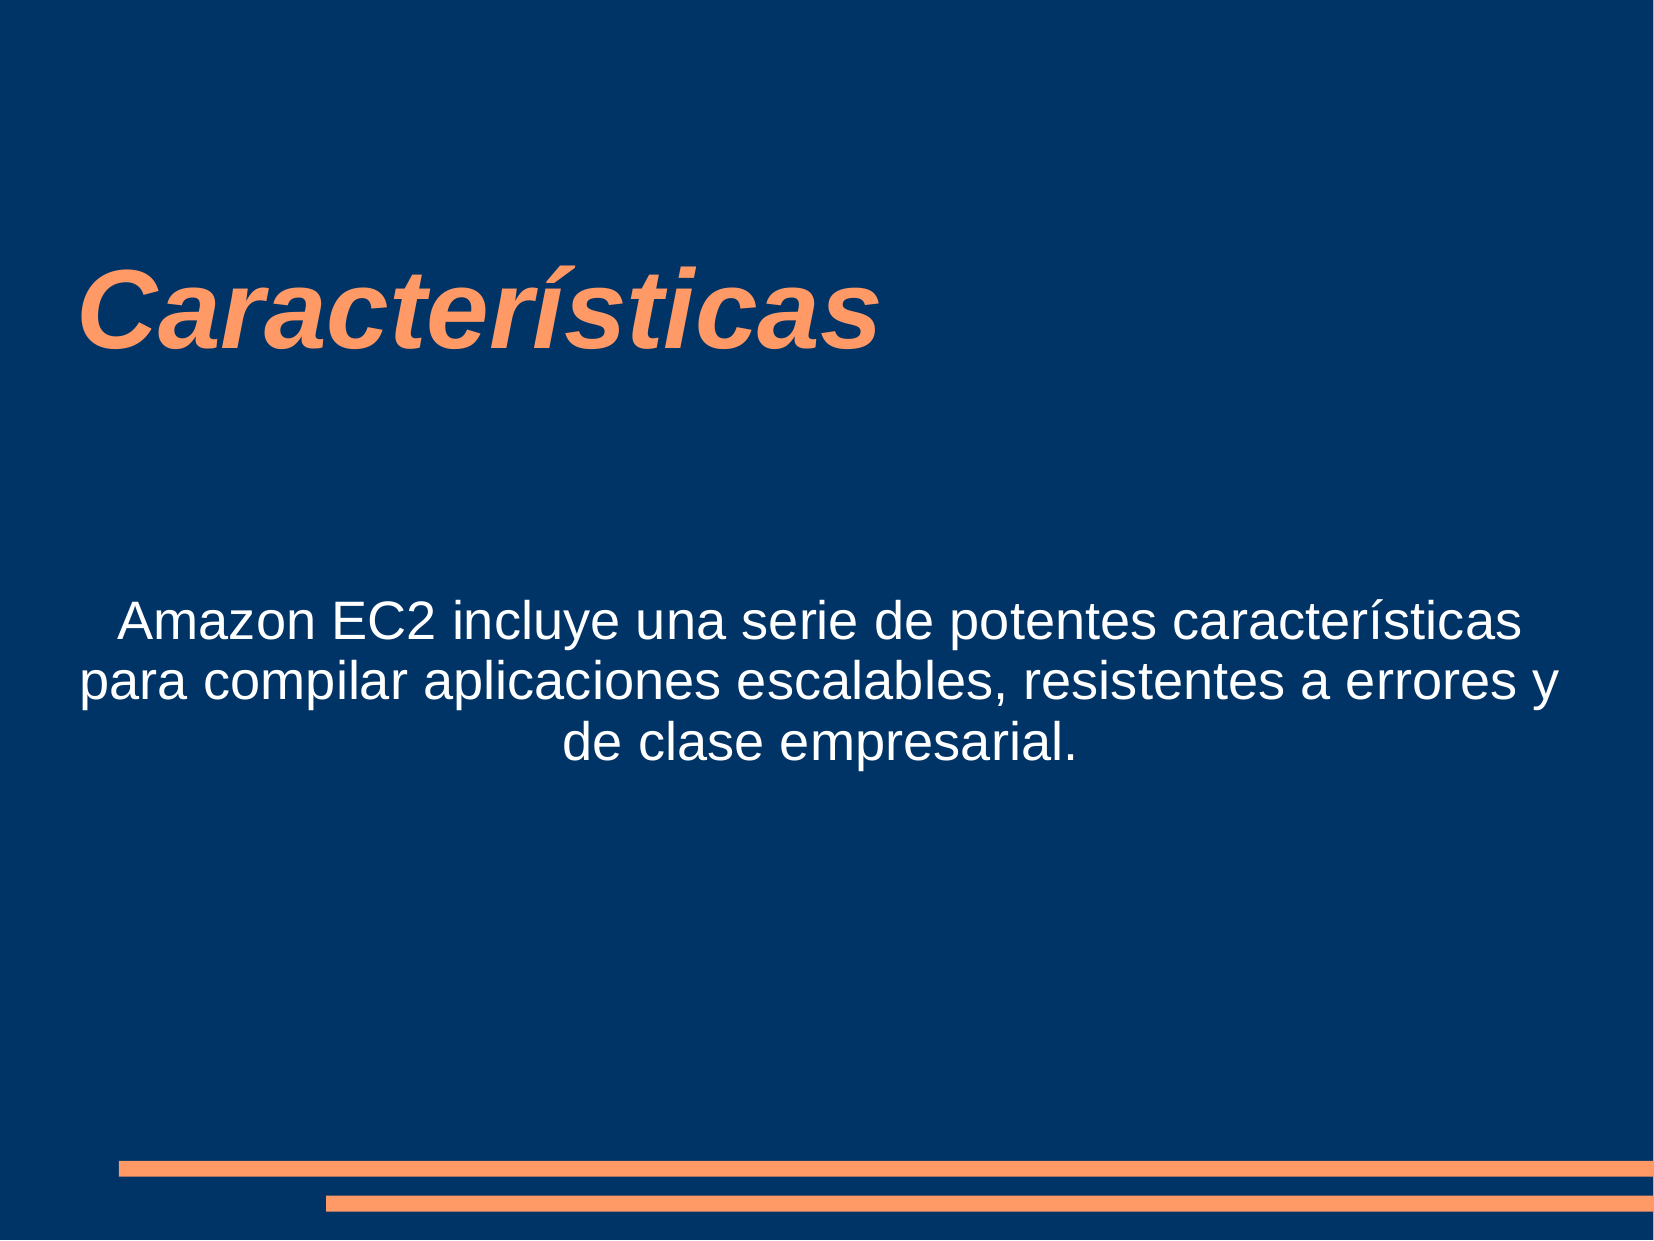

# Características
Amazon EC2 incluye una serie de potentes características para compilar aplicaciones escalables, resistentes a errores y de clase empresarial.